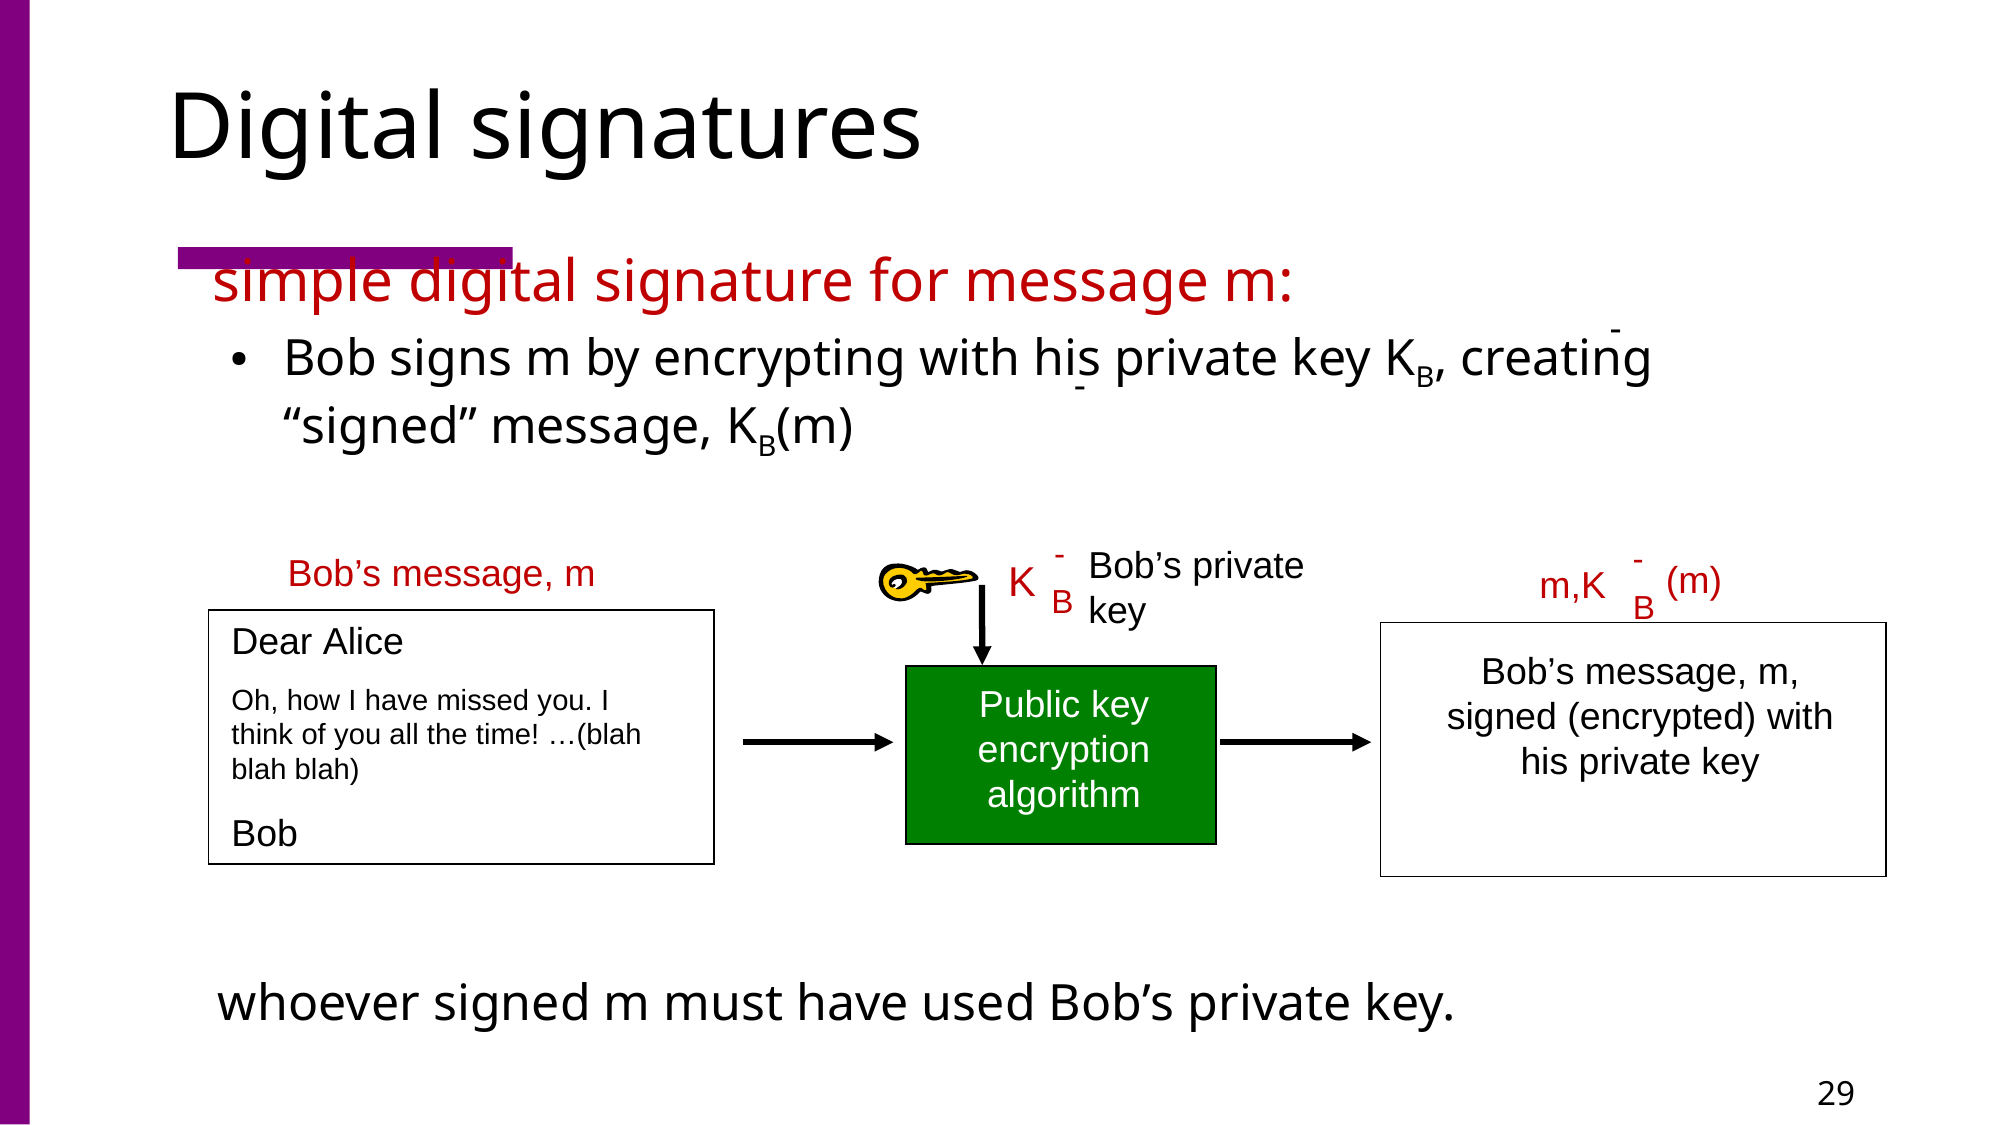

Digital signatures
# simple digital signature for message m:
Bob signs m by encrypting with his private key KB, creating “signed” message, KB(m)
-
-
-
K
B
-
Bob’s private
key
Bob’s message, m
 (m)
m,K
B
Dear Alice
Oh, how I have missed you. I think of you all the time! …(blah blah blah)
Bob
Bob’s message, m, signed (encrypted) with his private key
Public key
encryption
algorithm
whoever signed m must have used Bob’s private key.